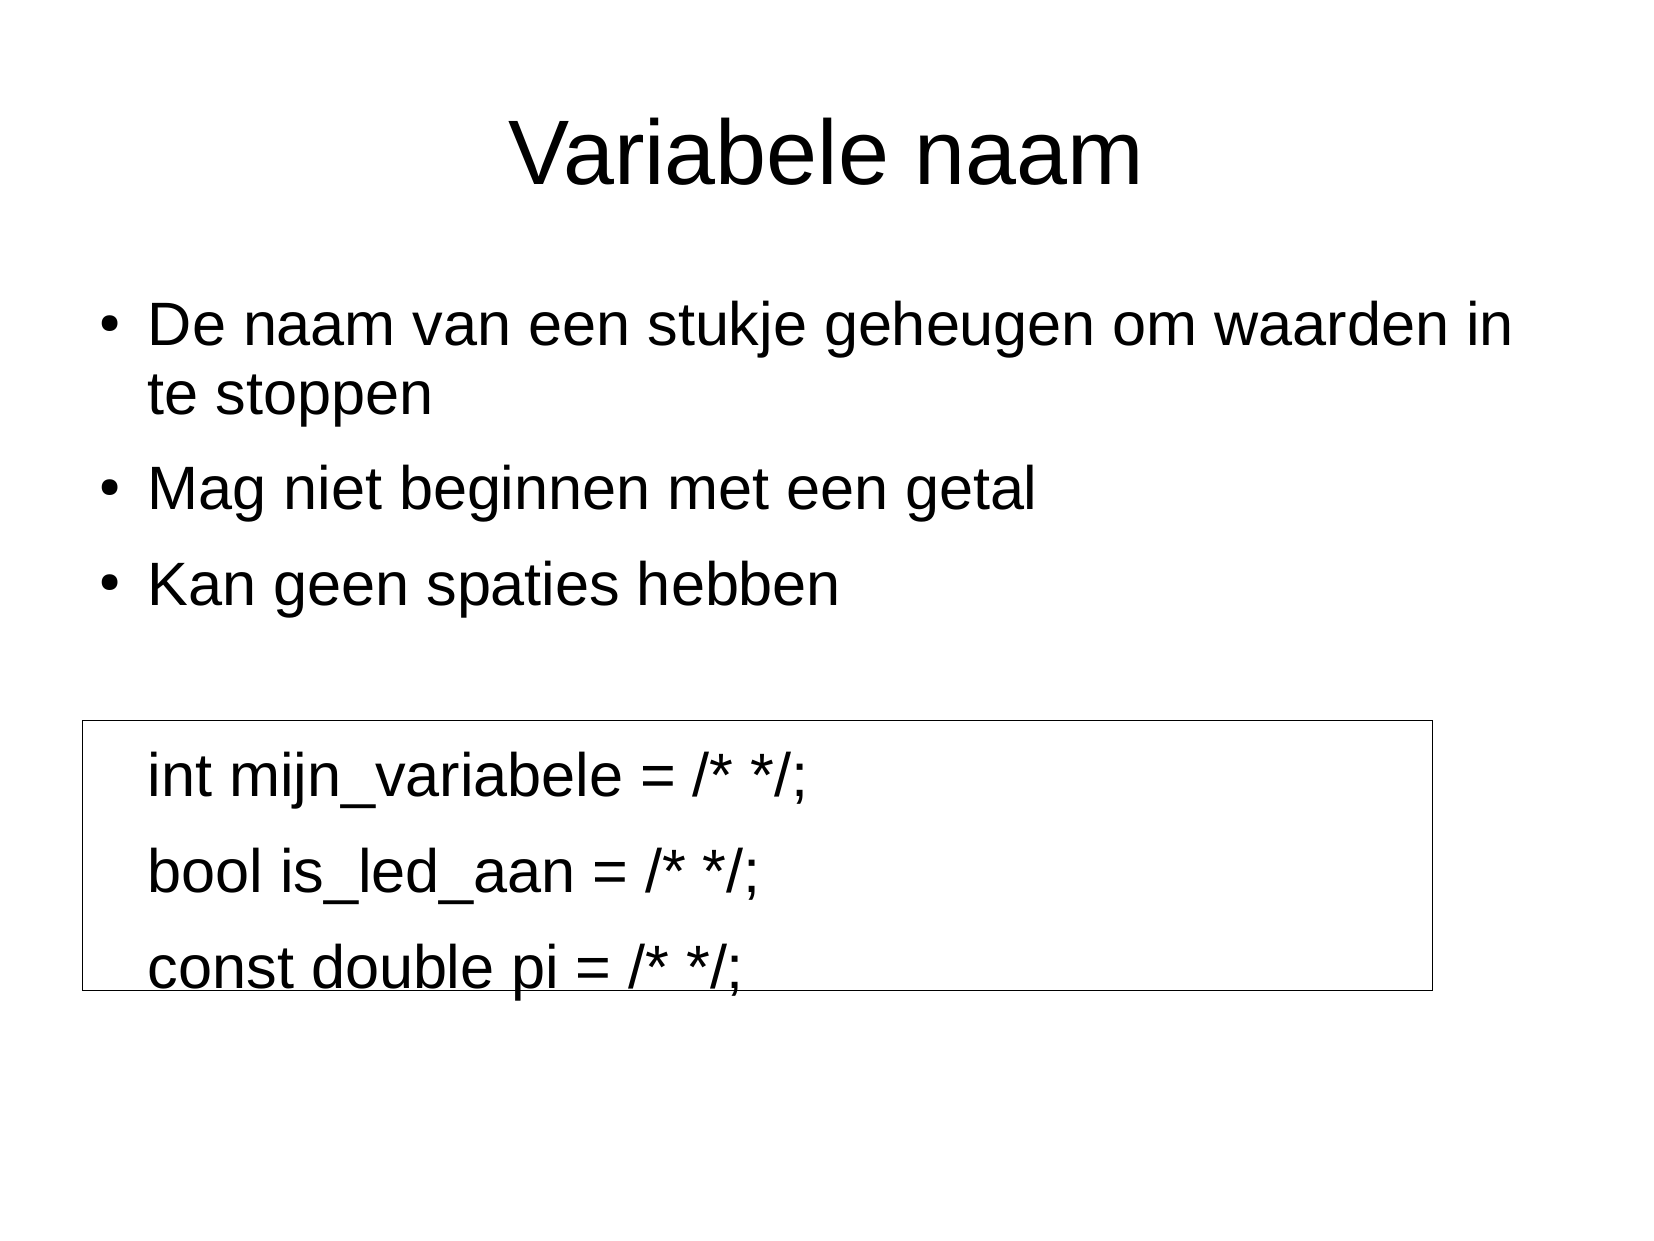

# Variabele naam
De naam van een stukje geheugen om waarden in te stoppen
Mag niet beginnen met een getal
Kan geen spaties hebben
int mijn_variabele = /* */;
bool is_led_aan = /* */;
const double pi = /* */;